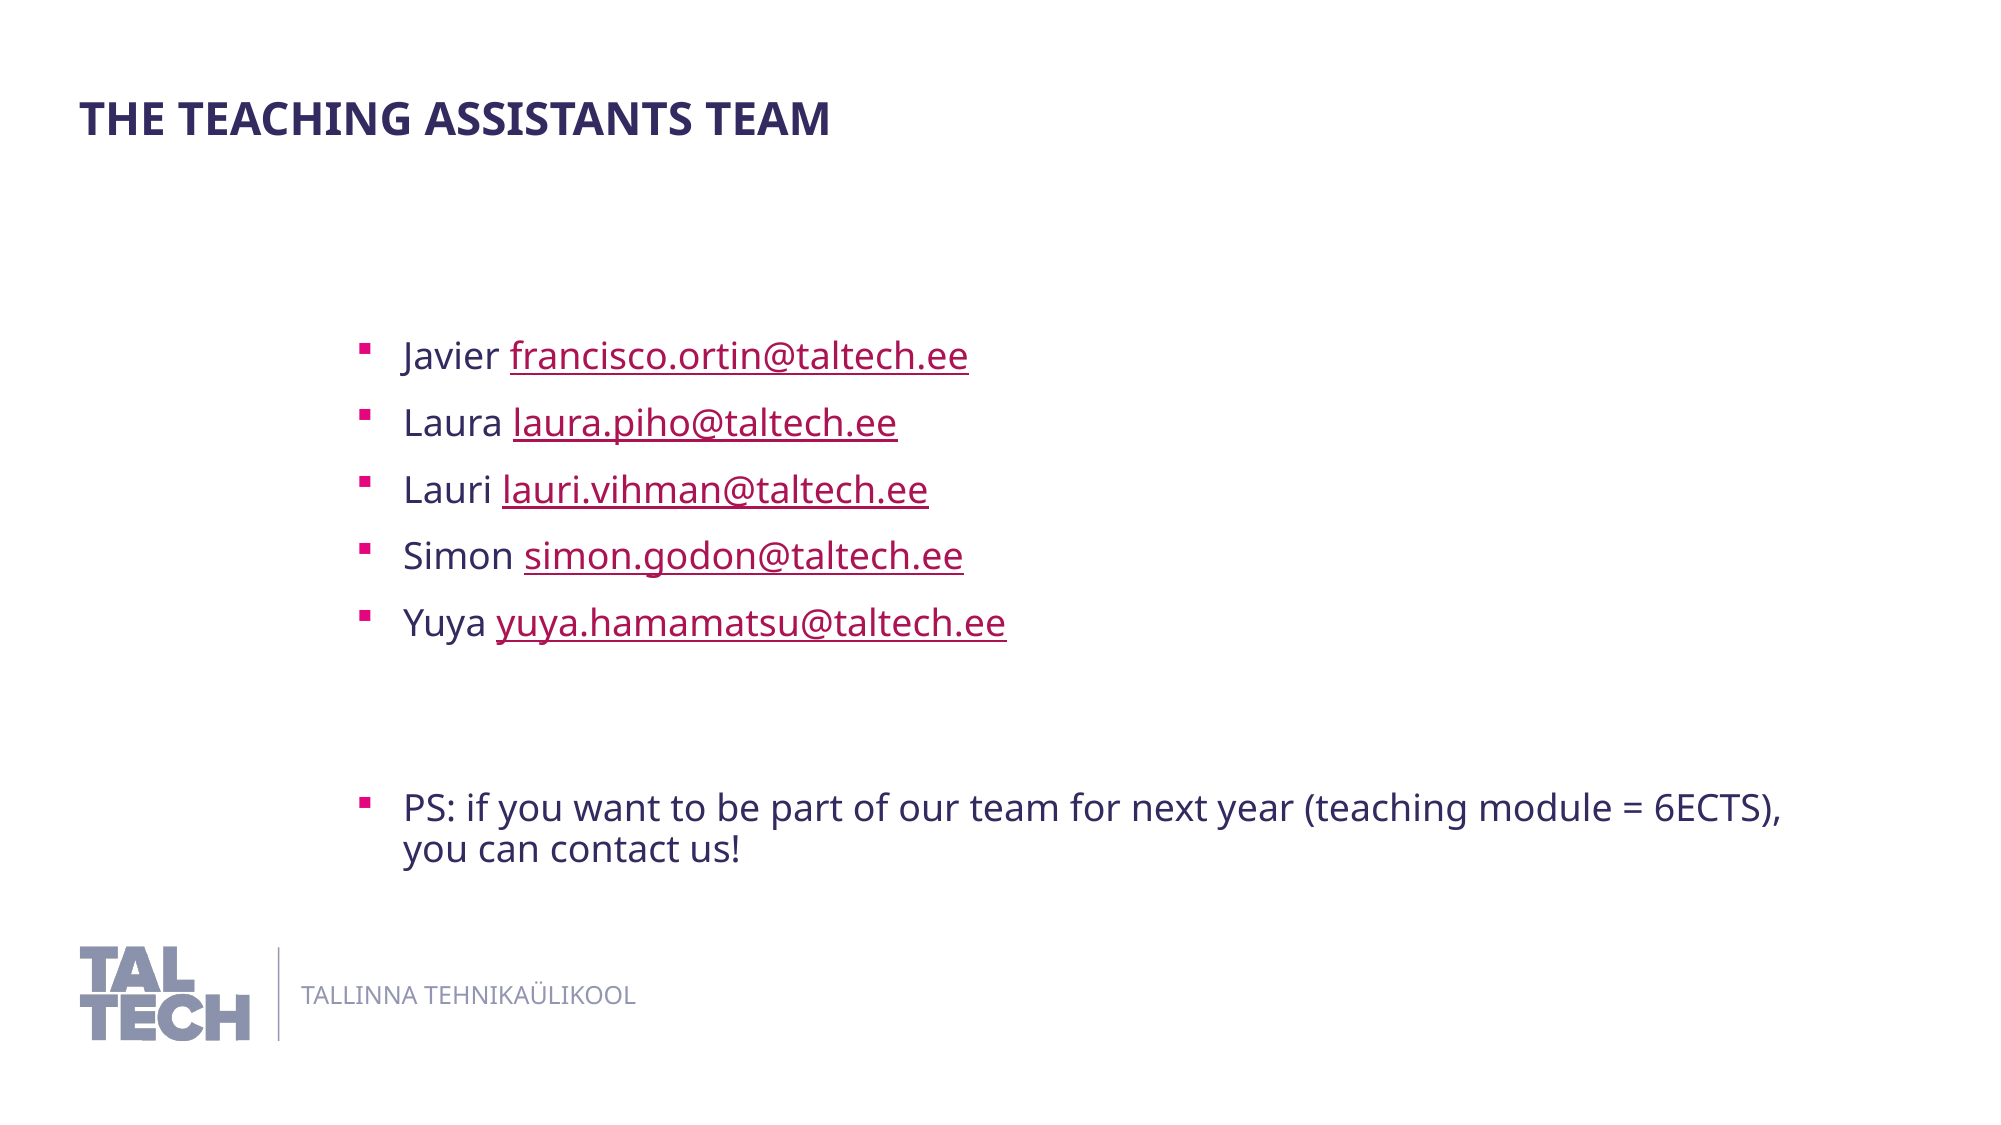

The teaching assistants team
Javier francisco.ortin@taltech.ee
Laura laura.piho@taltech.ee
Lauri lauri.vihman@taltech.ee
Simon simon.godon@taltech.ee
Yuya yuya.hamamatsu@taltech.ee
PS: if you want to be part of our team for next year (teaching module = 6ECTS), you can contact us!